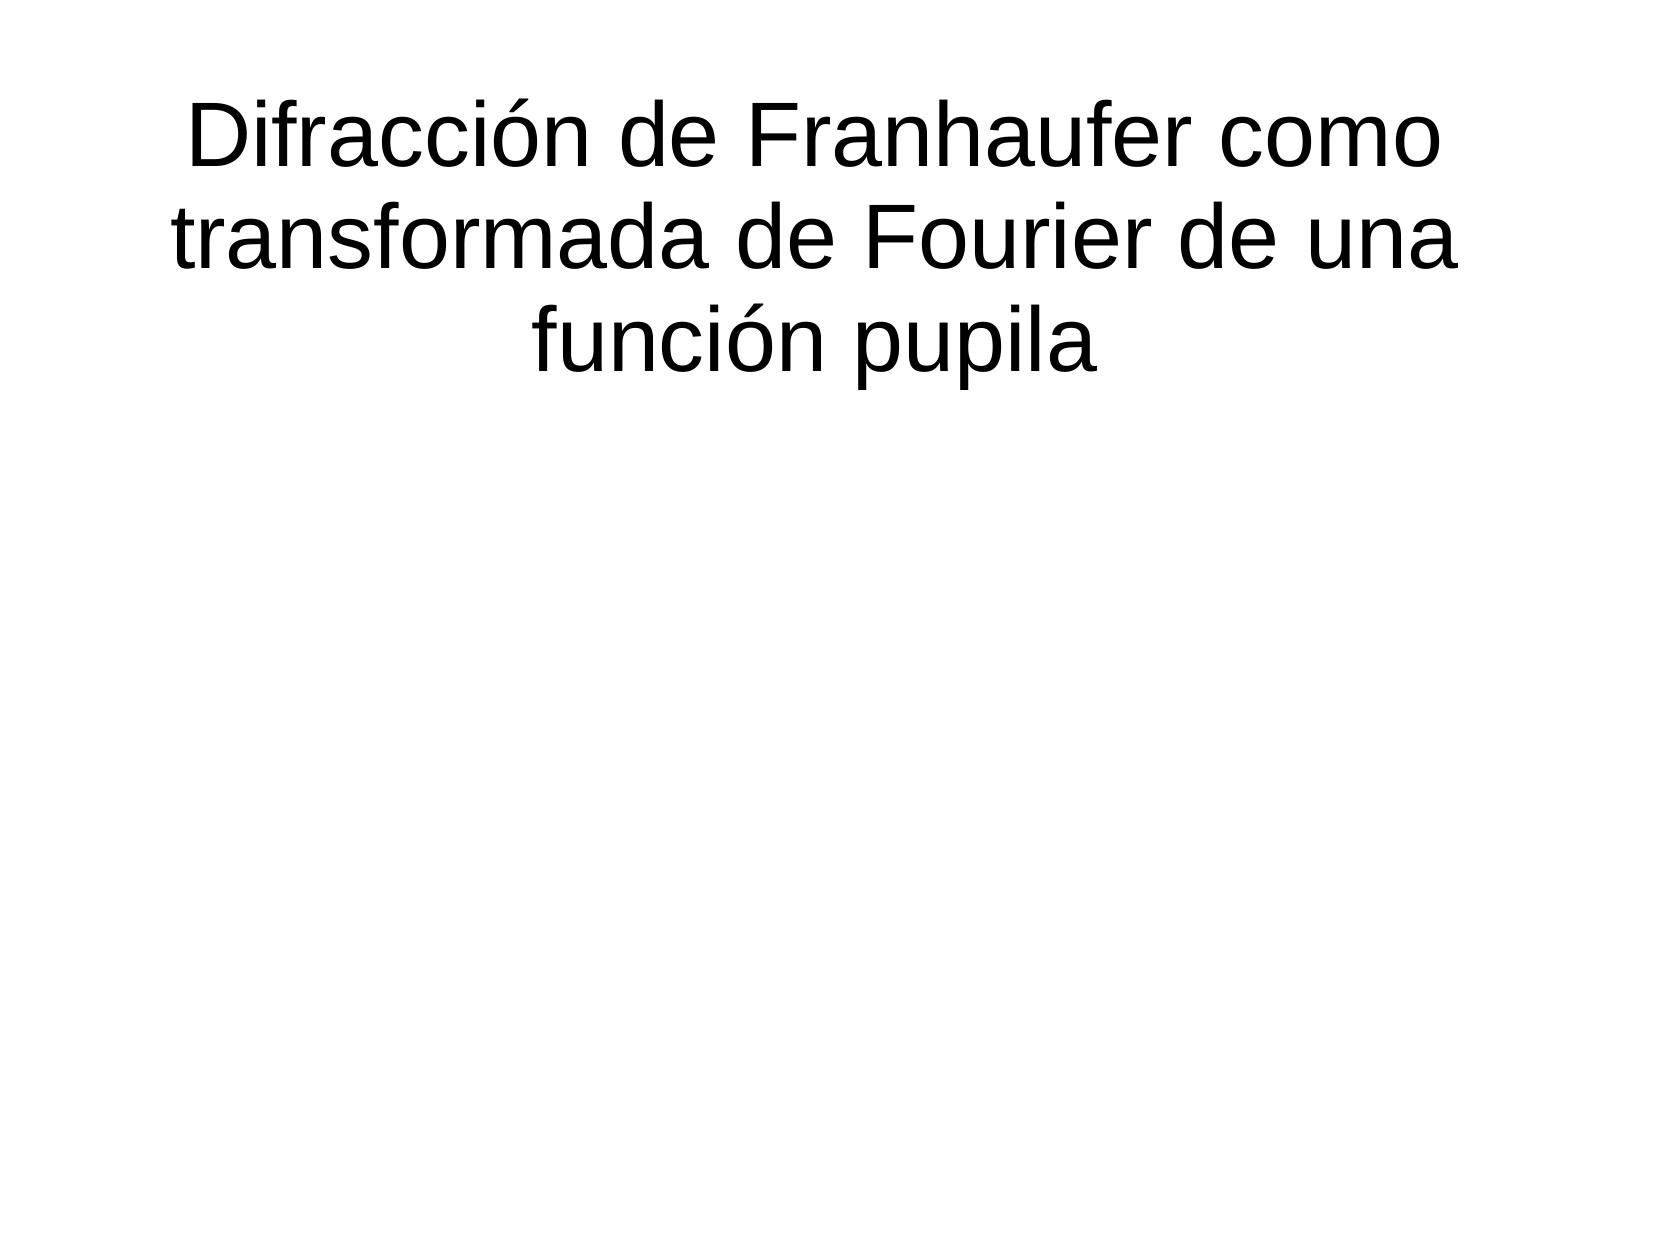

# Difracción de Franhaufer como transformada de Fourier de una función pupila